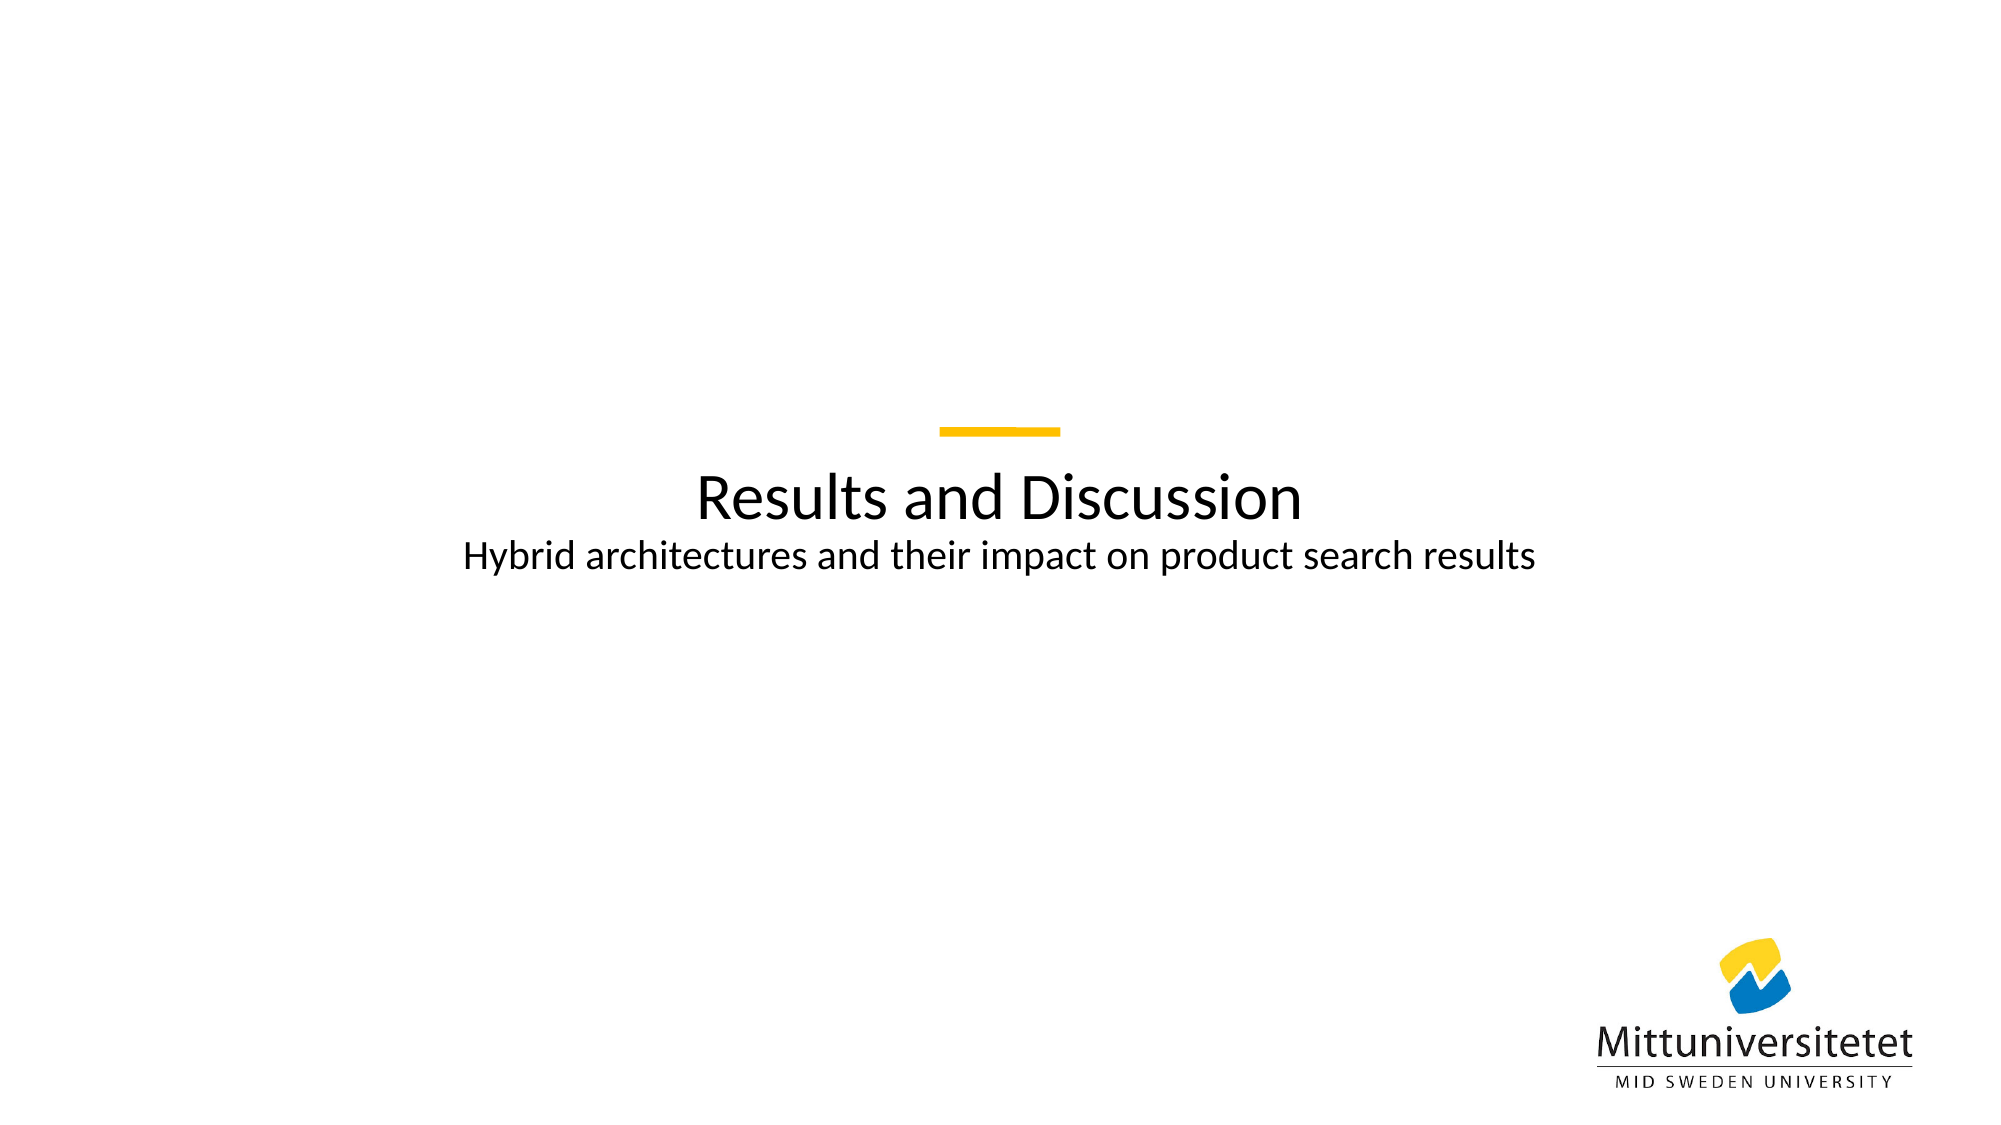

# Results and Discussion Hybrid architectures and their impact on product search results